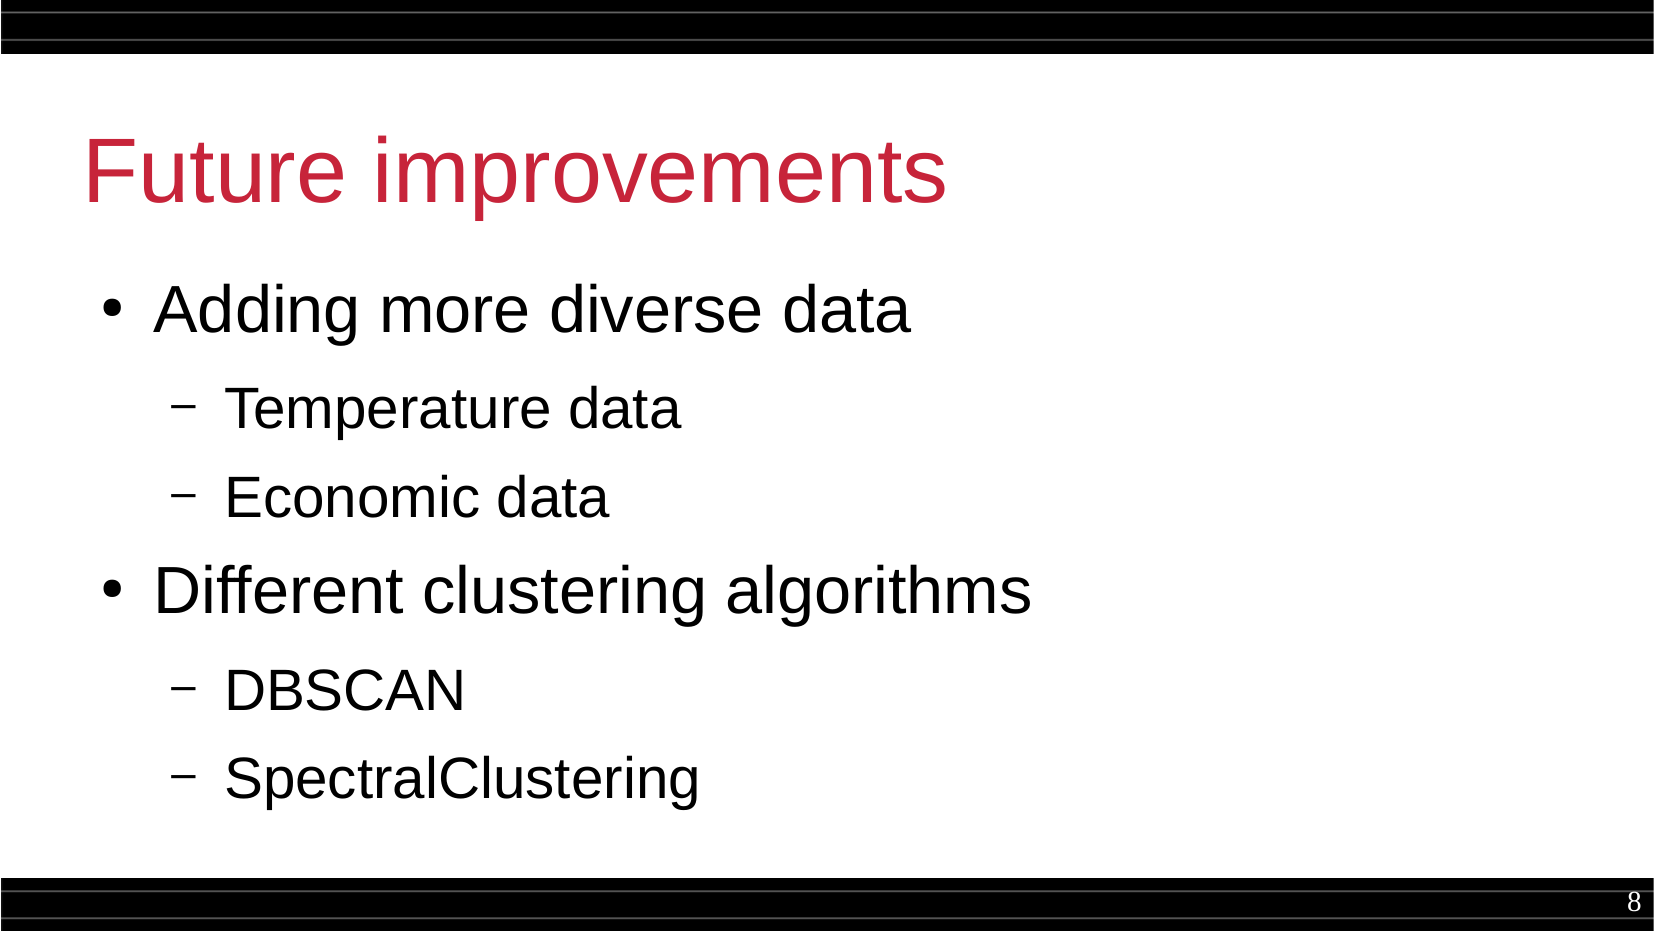

# Future improvements
Adding more diverse data
Temperature data
Economic data
Different clustering algorithms
DBSCAN
SpectralClustering